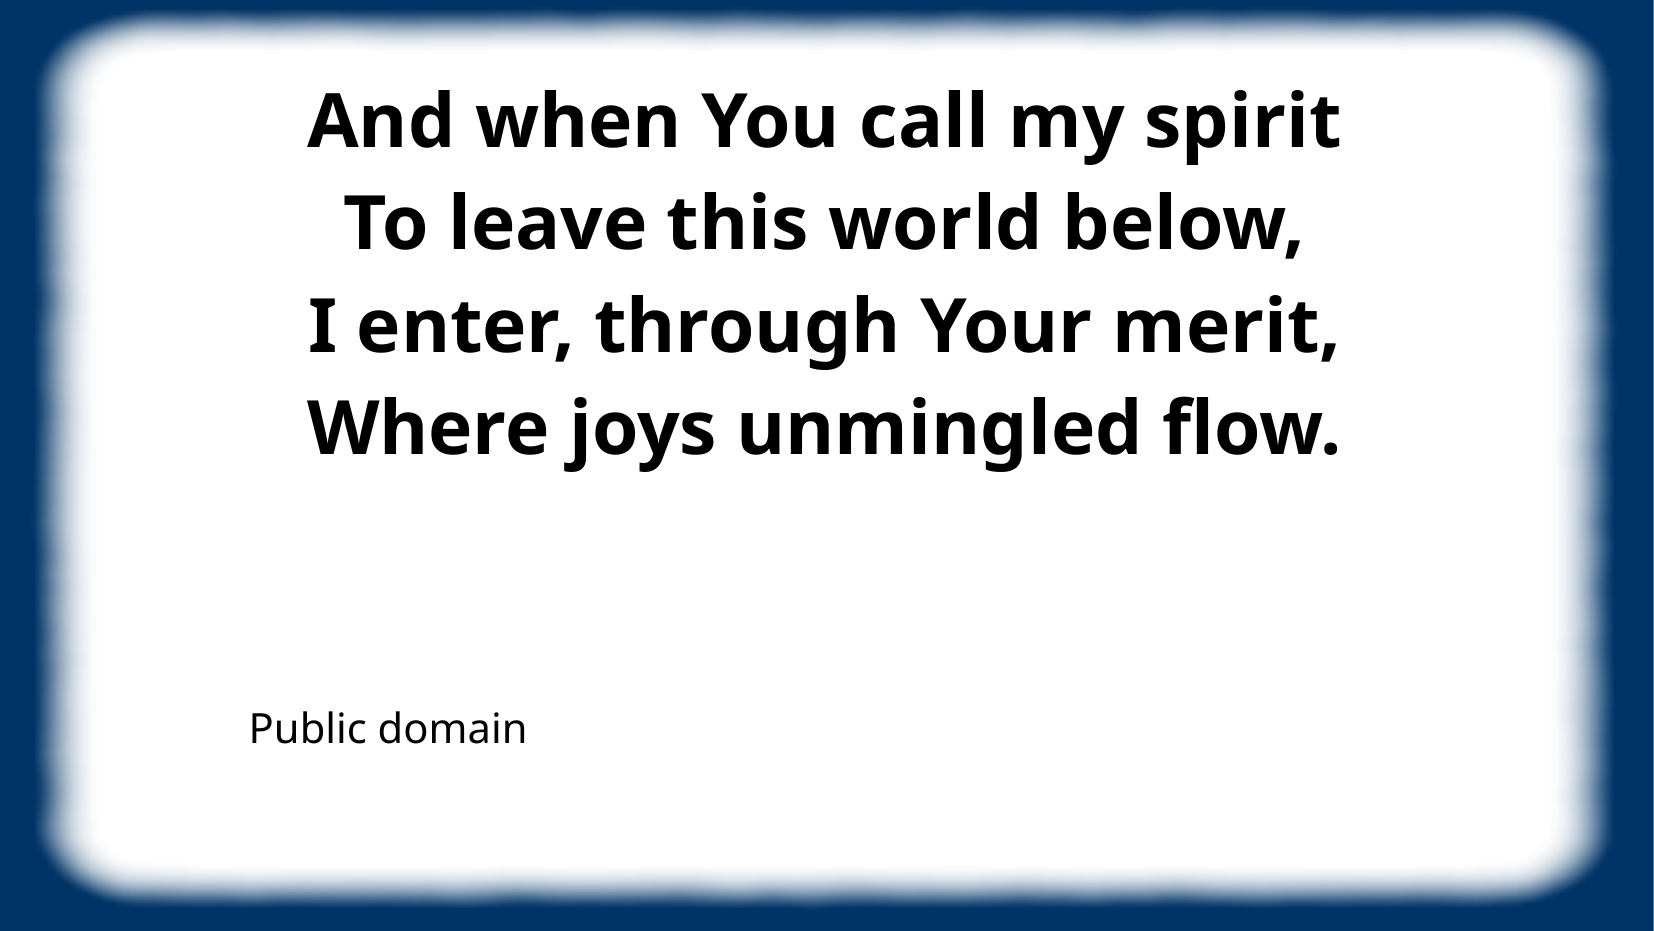

And when You call my spirit
To leave this world below,
I enter, through Your merit,
Where joys unmingled flow.
 Public domain